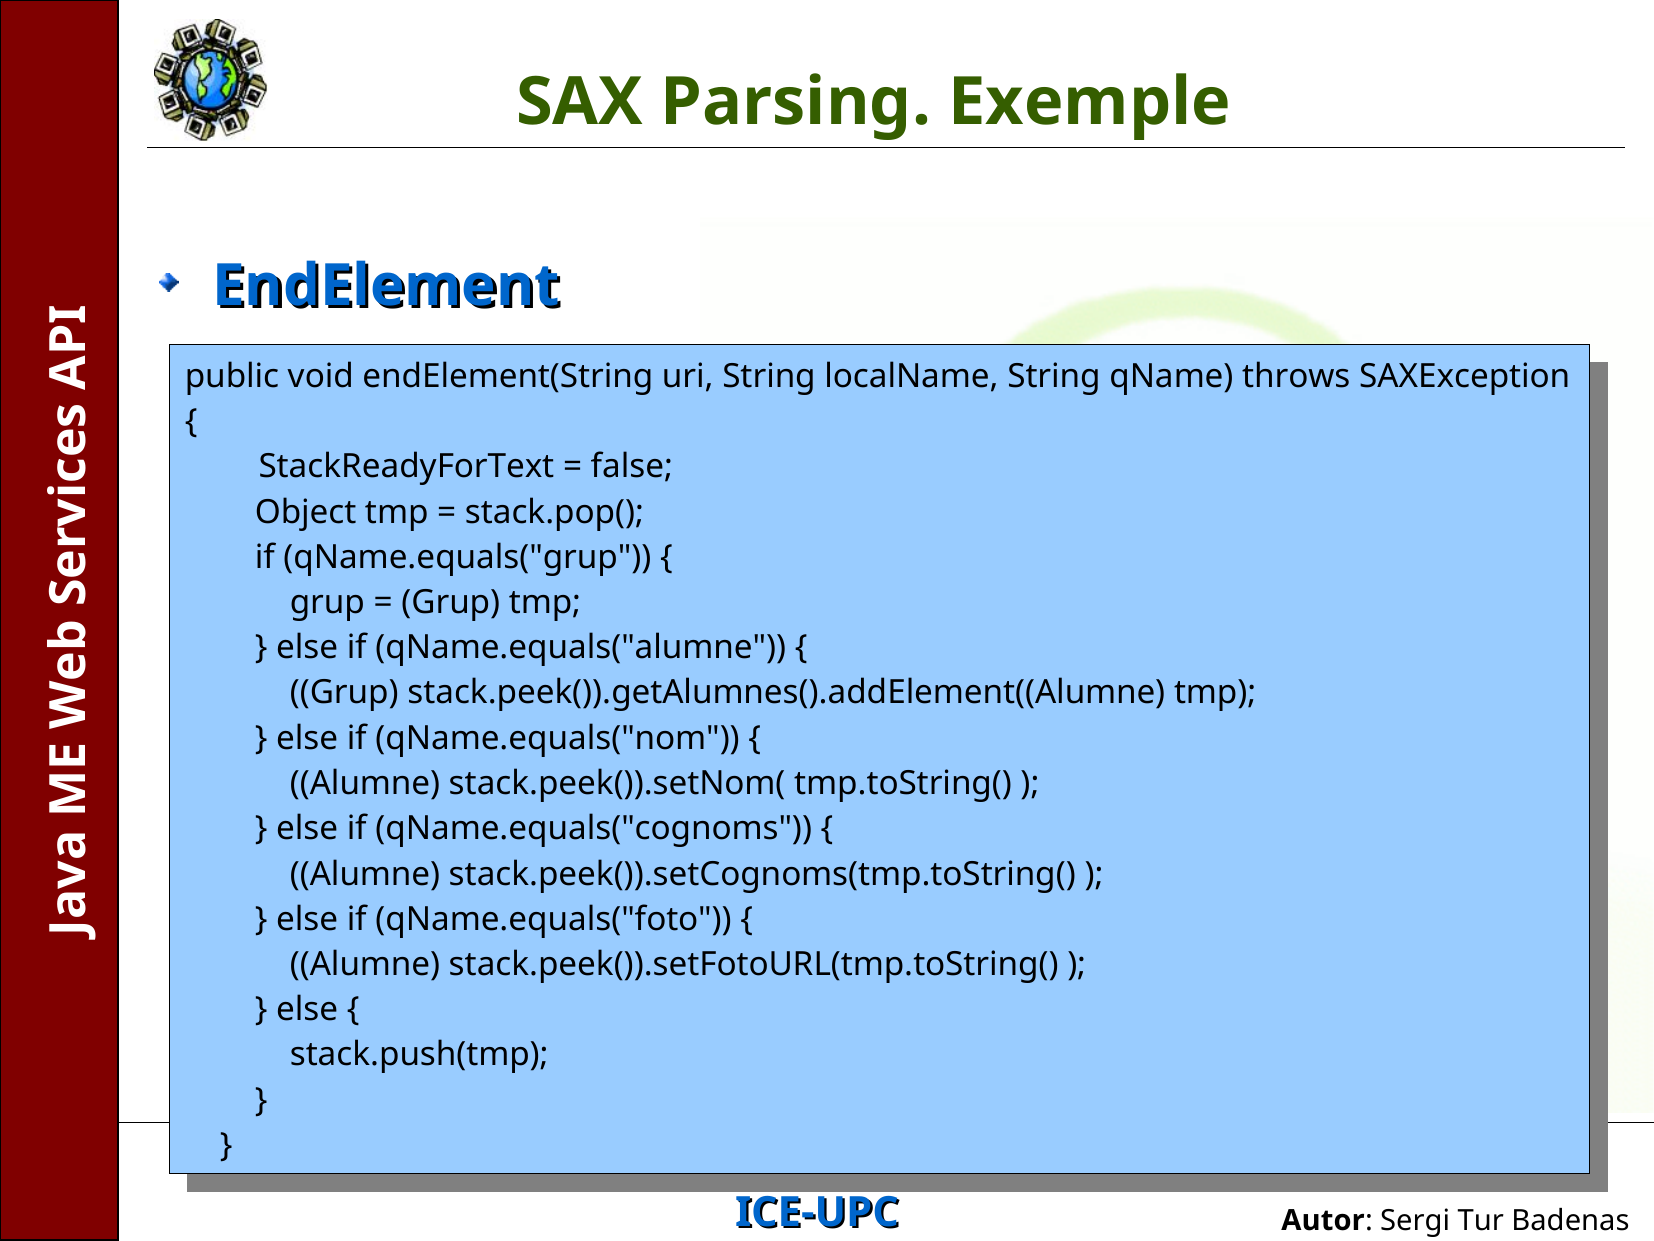

# SAX Parsing. Exemple
EndElement
public void endElement(String uri, String localName, String qName) throws SAXException {
	StackReadyForText = false;
 Object tmp = stack.pop();
 if (qName.equals("grup")) {
 grup = (Grup) tmp;
 } else if (qName.equals("alumne")) {
 ((Grup) stack.peek()).getAlumnes().addElement((Alumne) tmp);
 } else if (qName.equals("nom")) {
 ((Alumne) stack.peek()).setNom( tmp.toString() );
 } else if (qName.equals("cognoms")) {
 ((Alumne) stack.peek()).setCognoms(tmp.toString() );
 } else if (qName.equals("foto")) {
 ((Alumne) stack.peek()).setFotoURL(tmp.toString() );
 } else {
 stack.push(tmp);
 }
 }